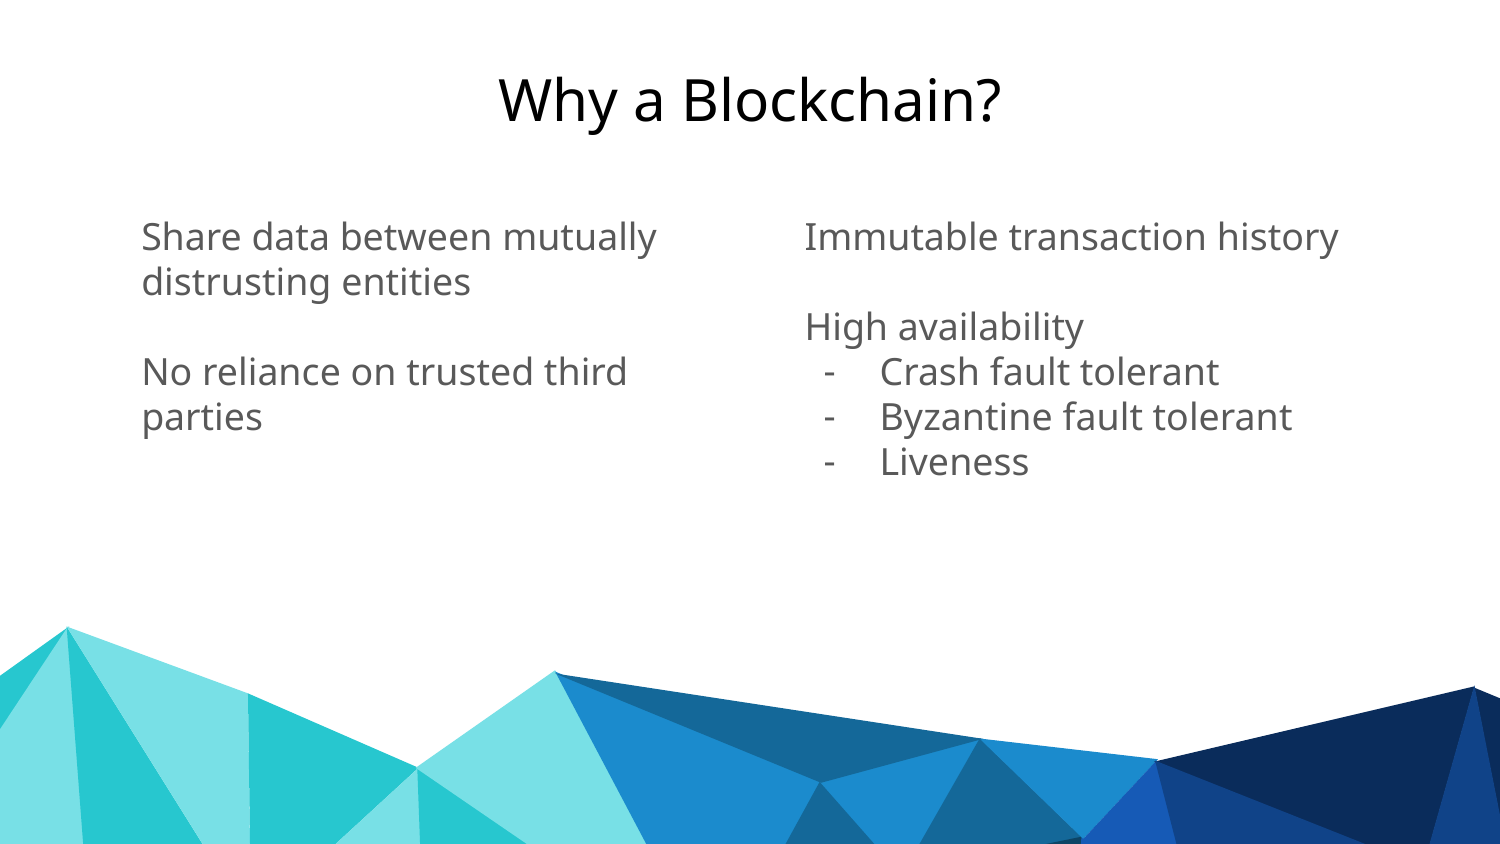

# Why a Blockchain?
Share data between mutually distrusting entities
No reliance on trusted third parties
Immutable transaction history
High availability
Crash fault tolerant
Byzantine fault tolerant
Liveness